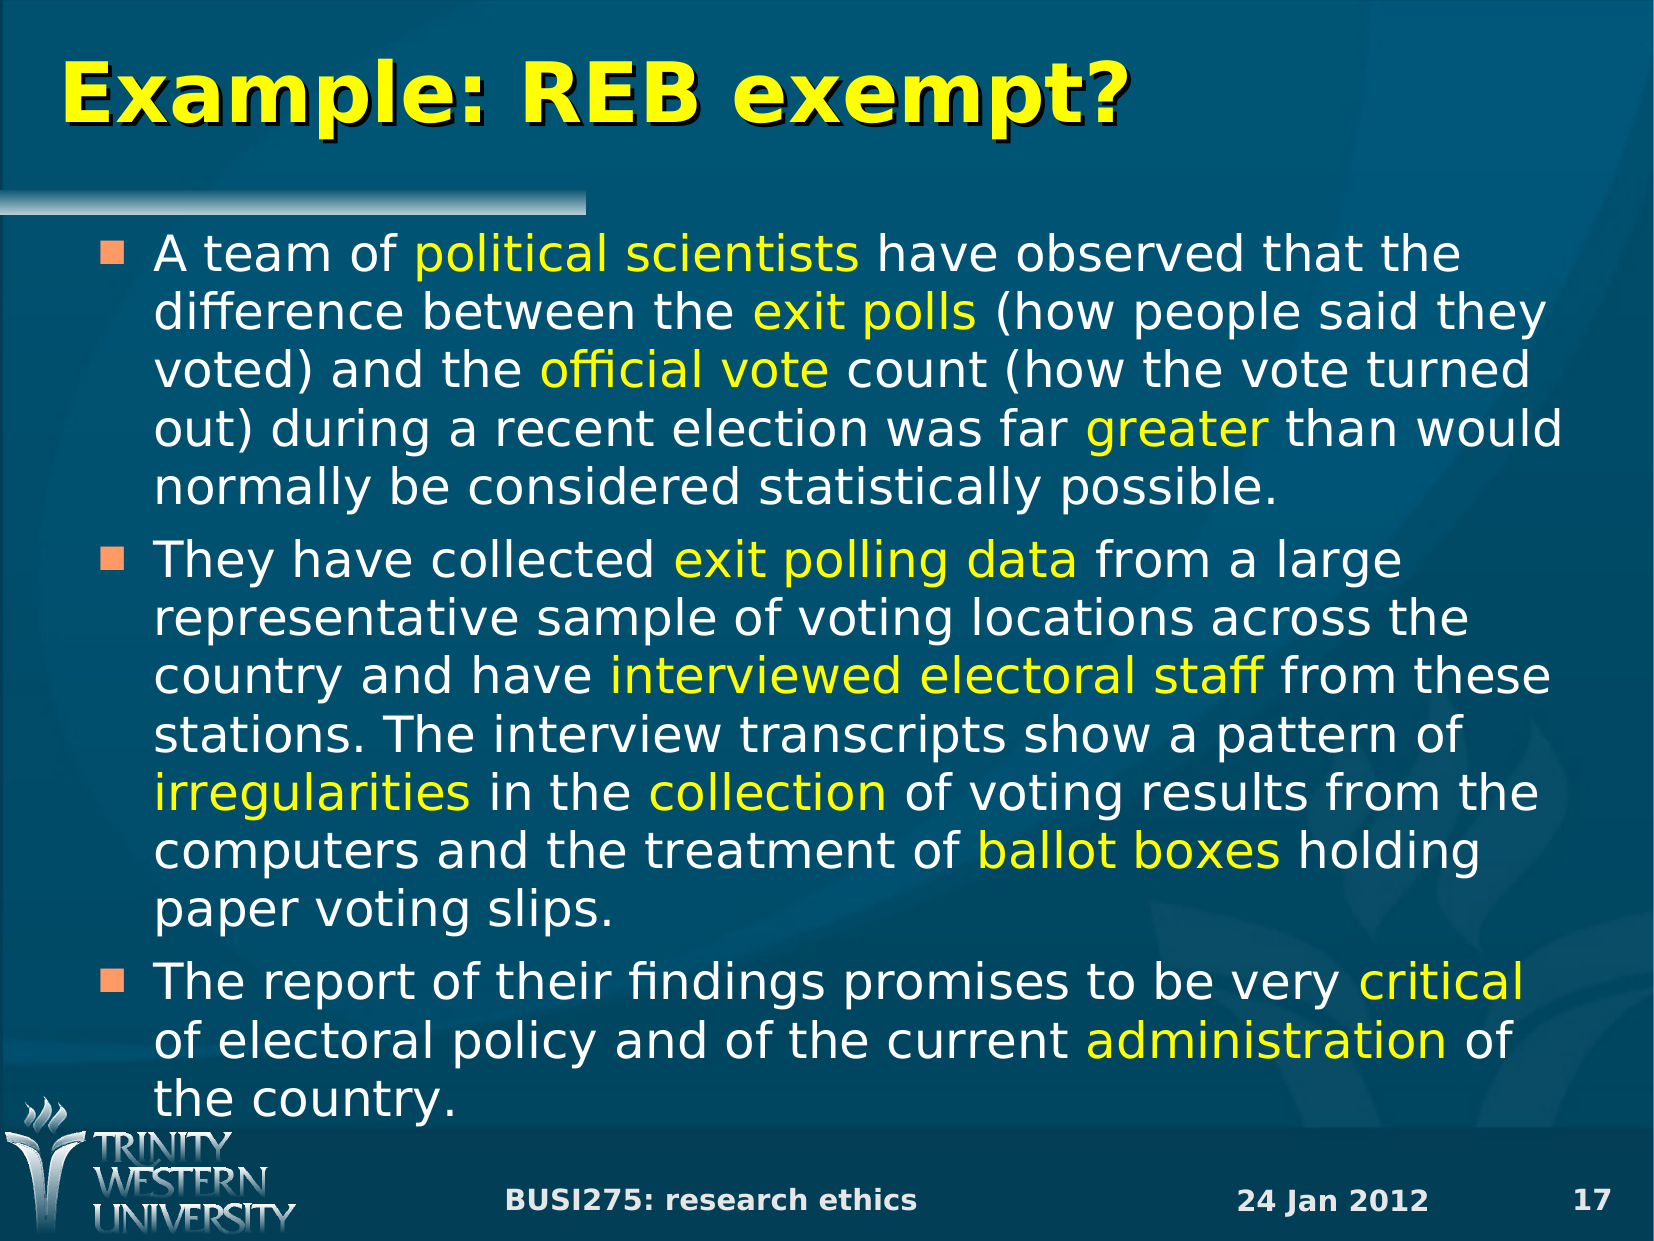

# Example: REB exempt?
A team of political scientists have observed that the difference between the exit polls (how people said they voted) and the official vote count (how the vote turned out) during a recent election was far greater than would normally be considered statistically possible.
They have collected exit polling data from a large representative sample of voting locations across the country and have interviewed electoral staff from these stations. The interview transcripts show a pattern of irregularities in the collection of voting results from the computers and the treatment of ballot boxes holding paper voting slips.
The report of their findings promises to be very critical of electoral policy and of the current administration of the country.
BUSI275: research ethics
24 Jan 2012
17